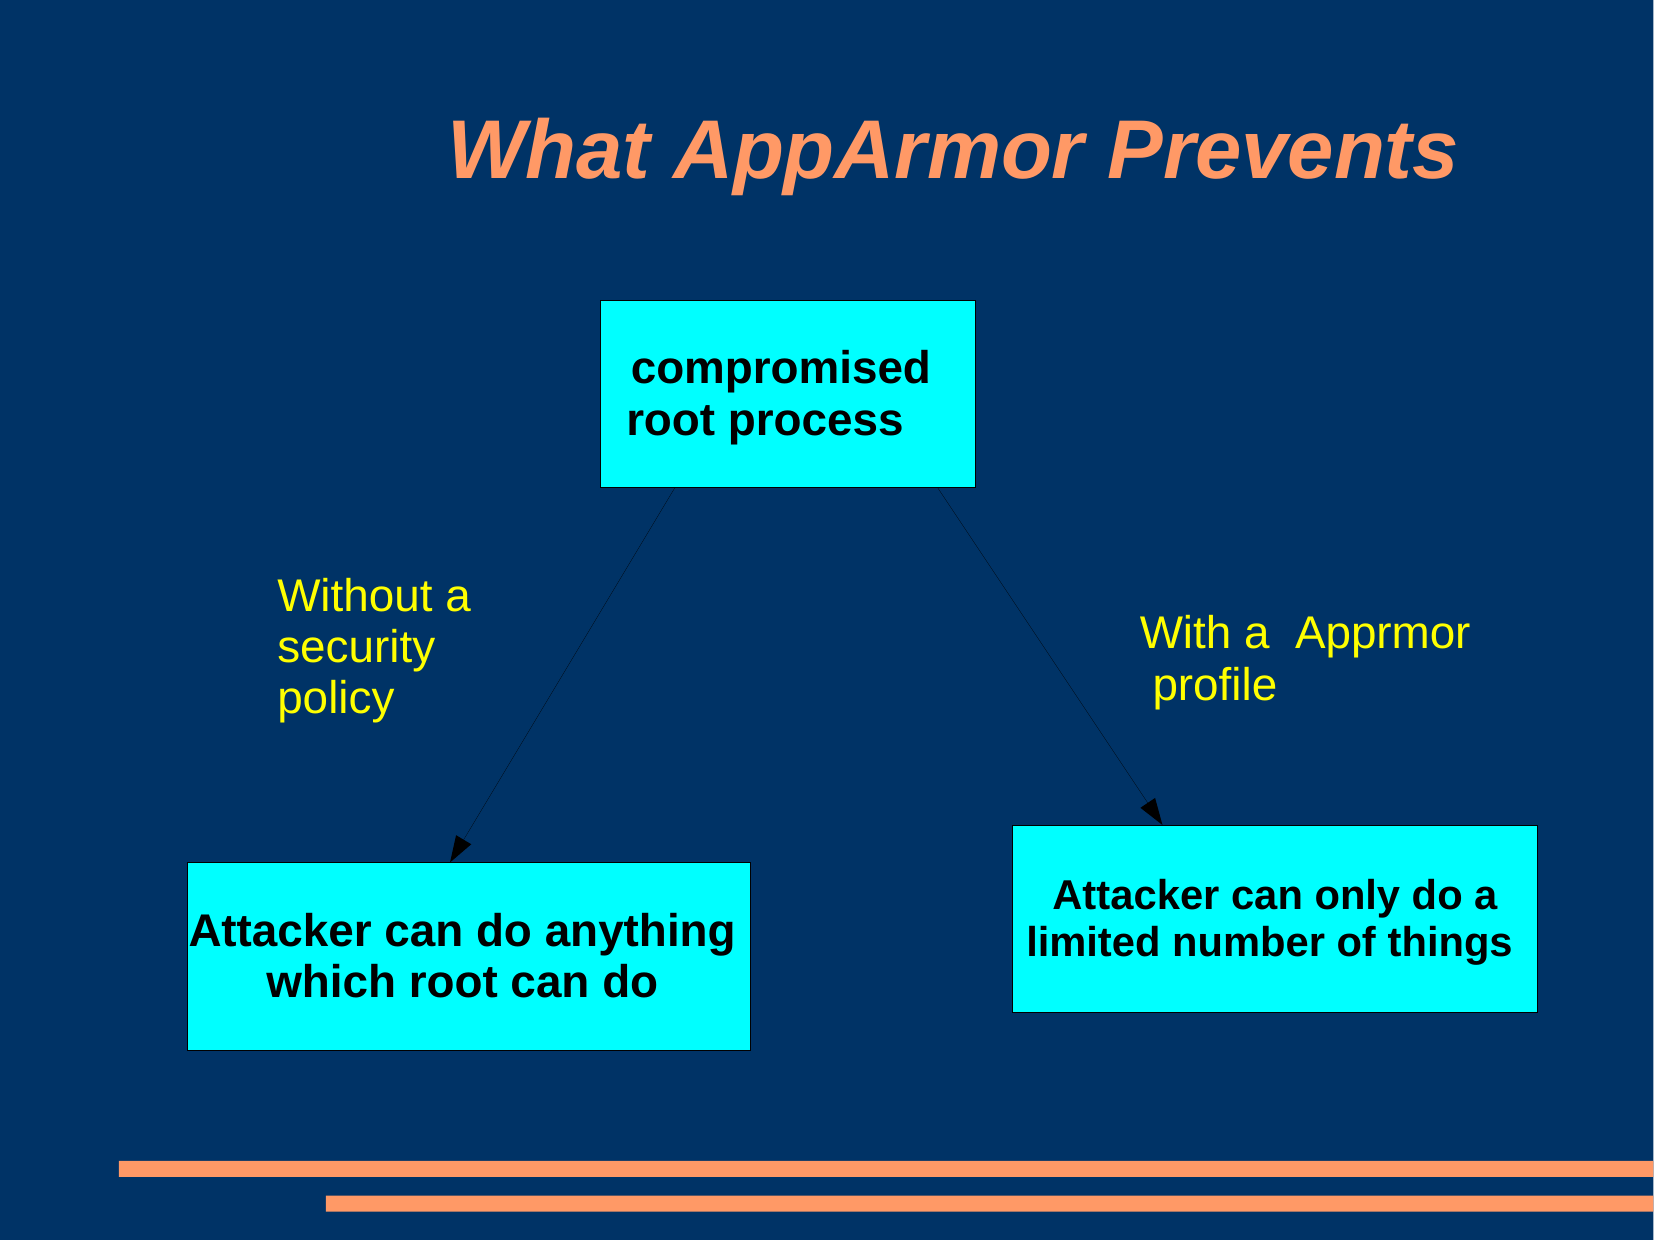

# What AppArmor Prevents
compromised
root process
Without a security policy
With a Apprmor
 profile
Attacker can only do a
limited number of things
Attacker can do anything
which root can do